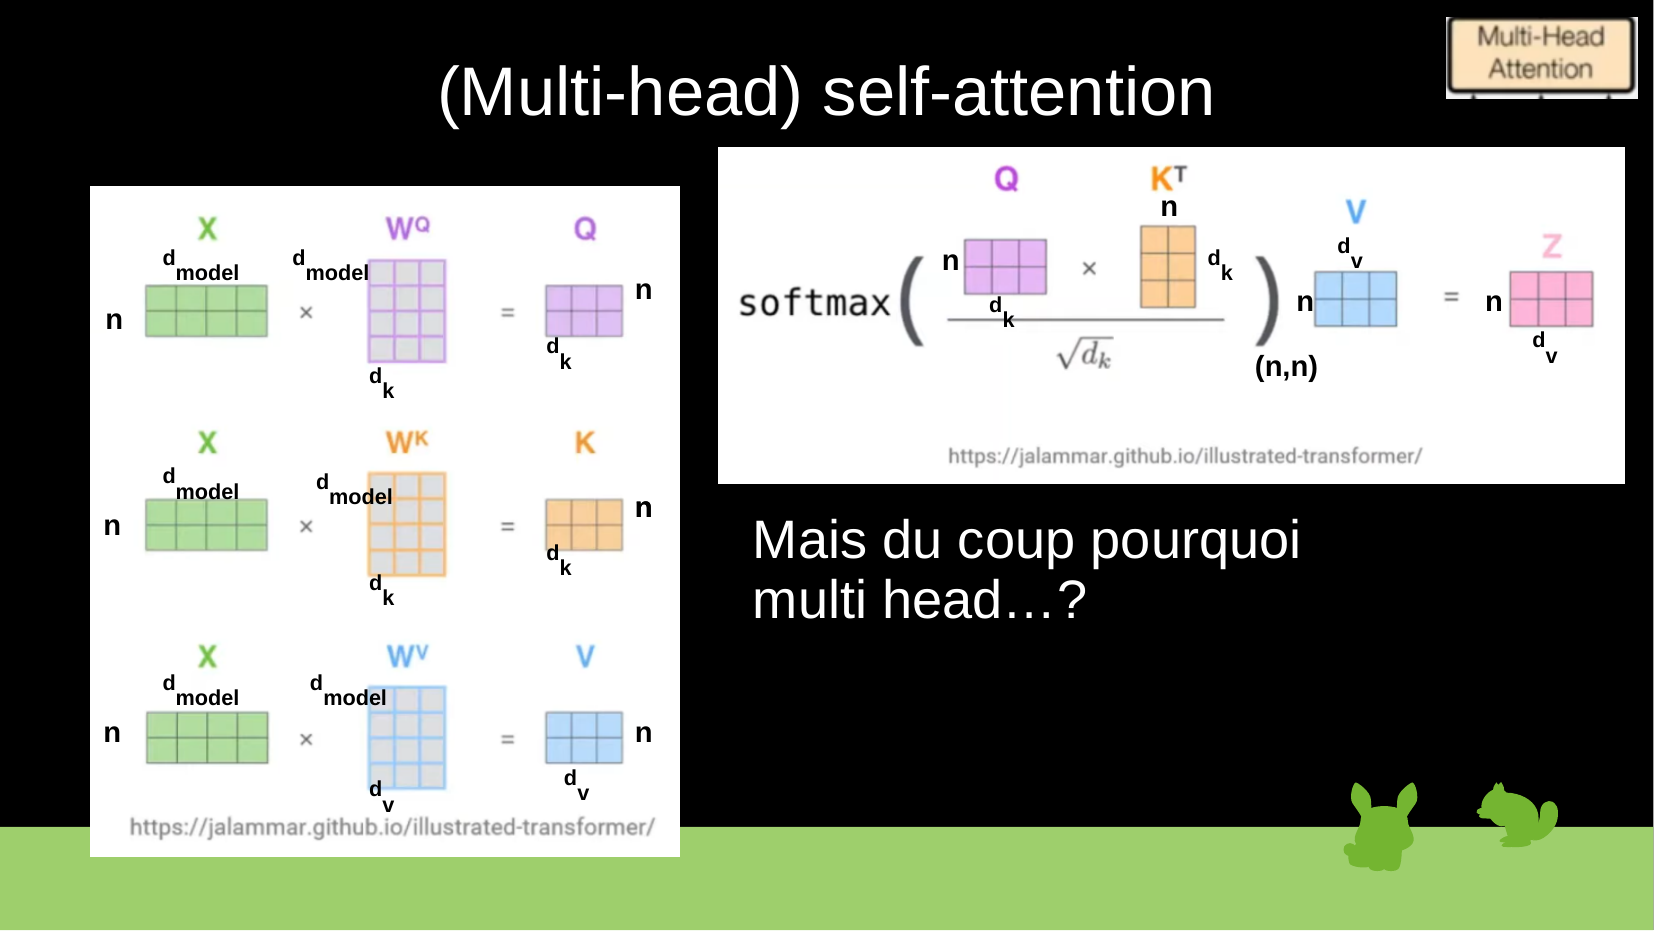

# (Multi-head) self-attention
n
512
dv
dmodel
dmodel
n
dk
n
n
n
dk
n
dv
dk
(n,n)
dk
dmodel
dmodel
n
n
n
Mais du coup pourquoi multi head…?
dk
dk
dmodel
dmodel
n
n
dv
dv